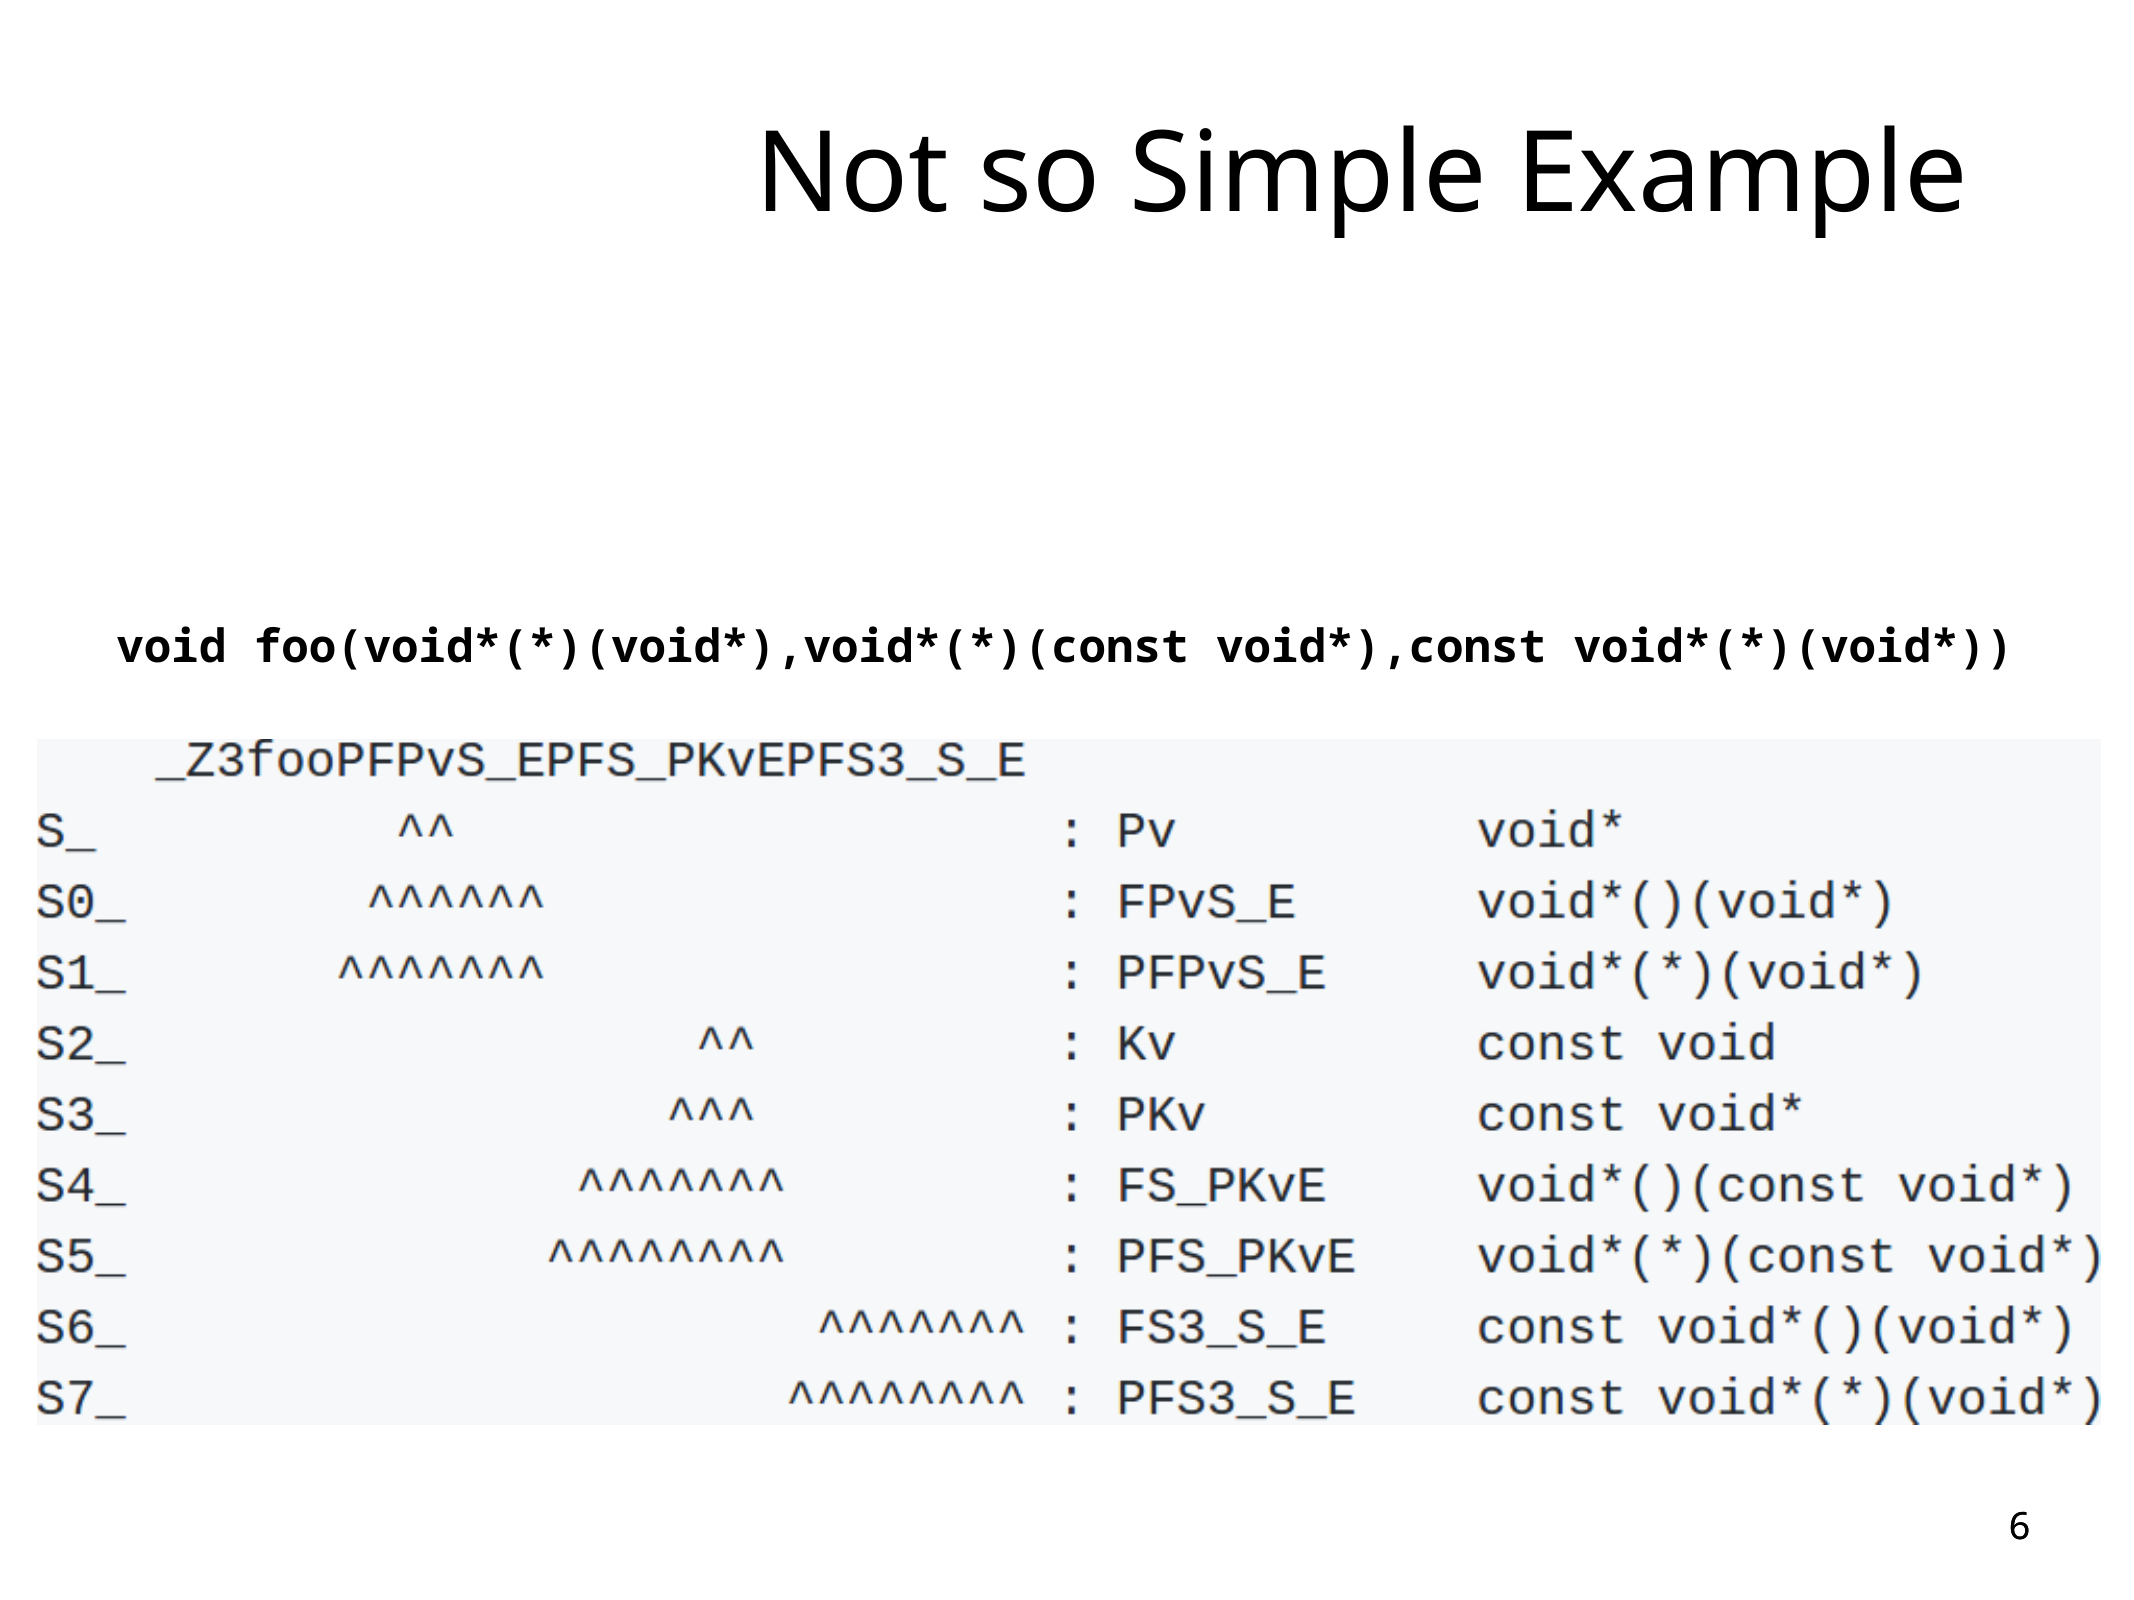

Not so Simple Example
# void foo(void*(*)(void*),void*(*)(const void*),const void*(*)(void*))
6